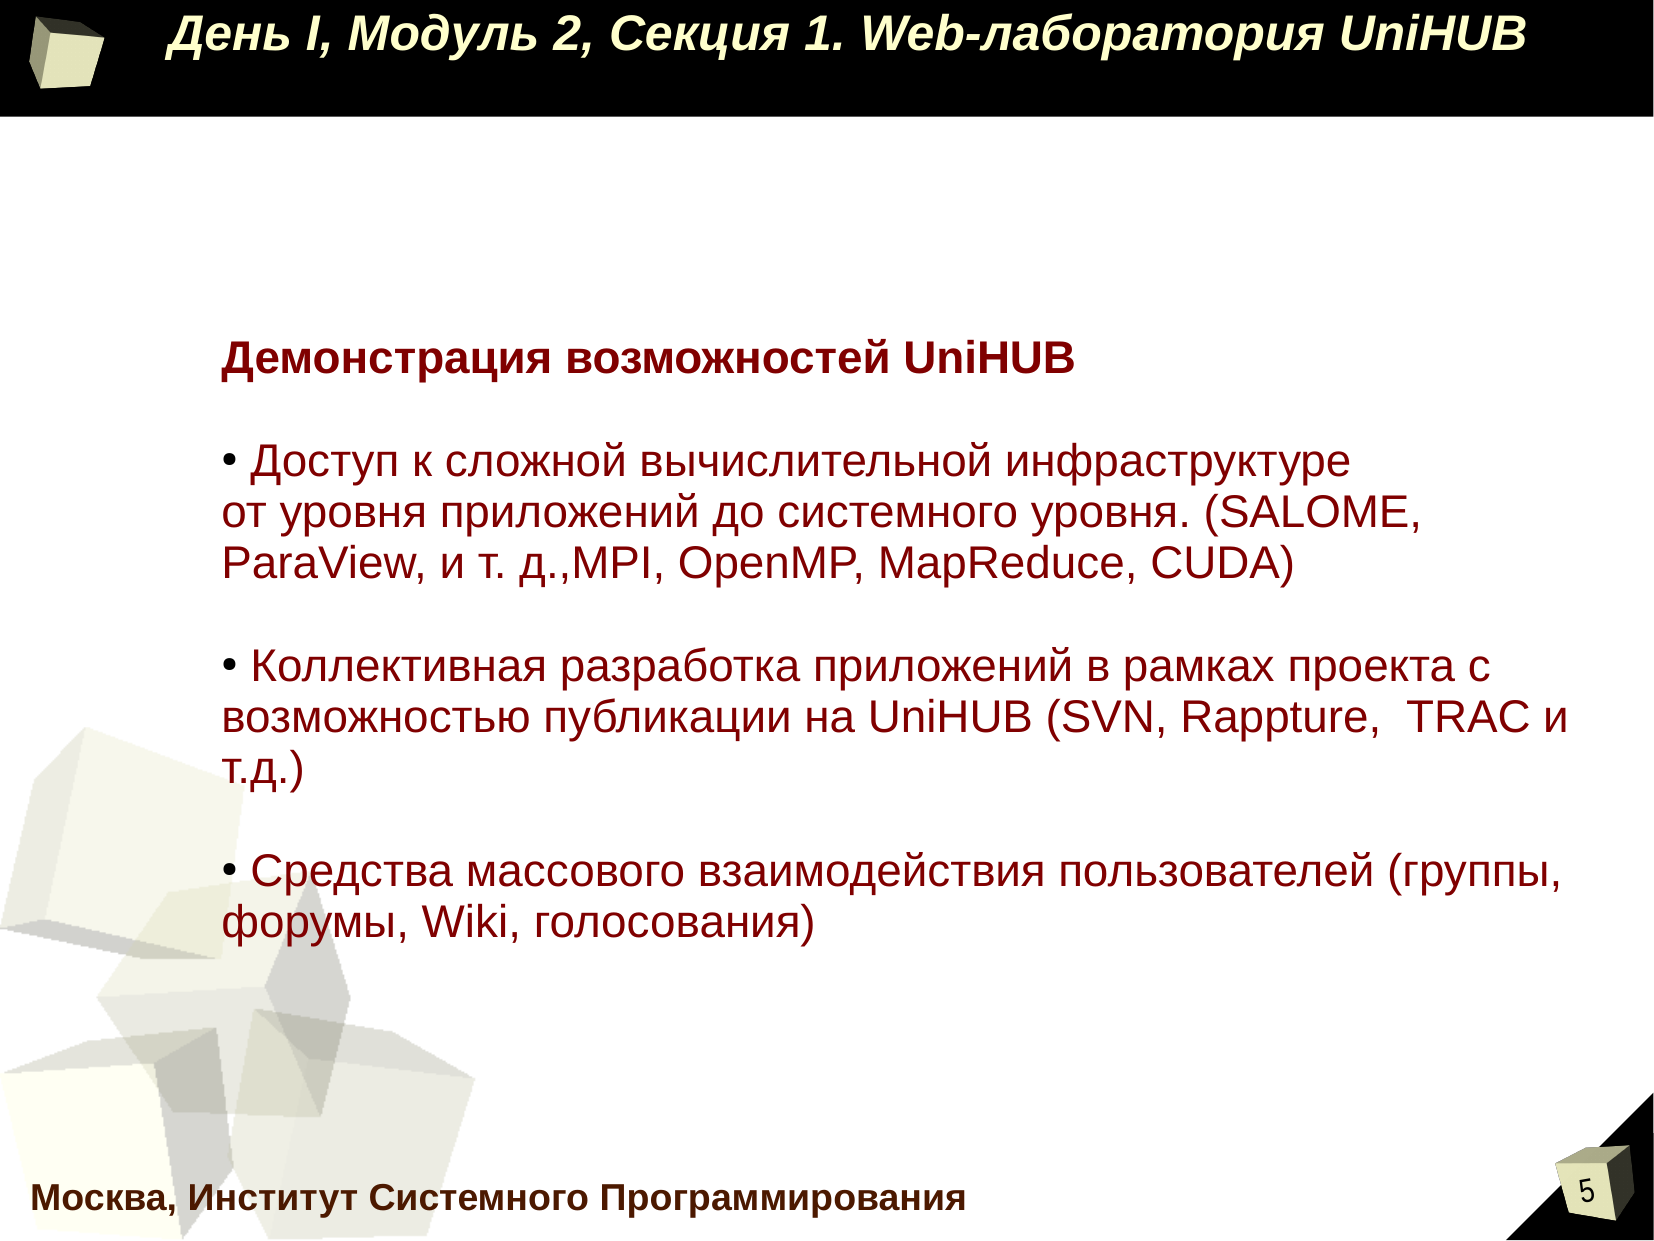

#
Демонстрация возможностей UniHUB
 Доступ к сложной вычислительной инфраструктуре
от уровня приложений до системного уровня. (SALOME, ParaView, и т. д.,MPI, OpenMP, MapReduce, CUDA)
 Коллективная разработка приложений в рамках проекта с возможностью публикации на UniHUB (SVN, Rappture, TRAC и т.д.)
 Средства массового взаимодействия пользователей (группы, форумы, Wiki, голосования)